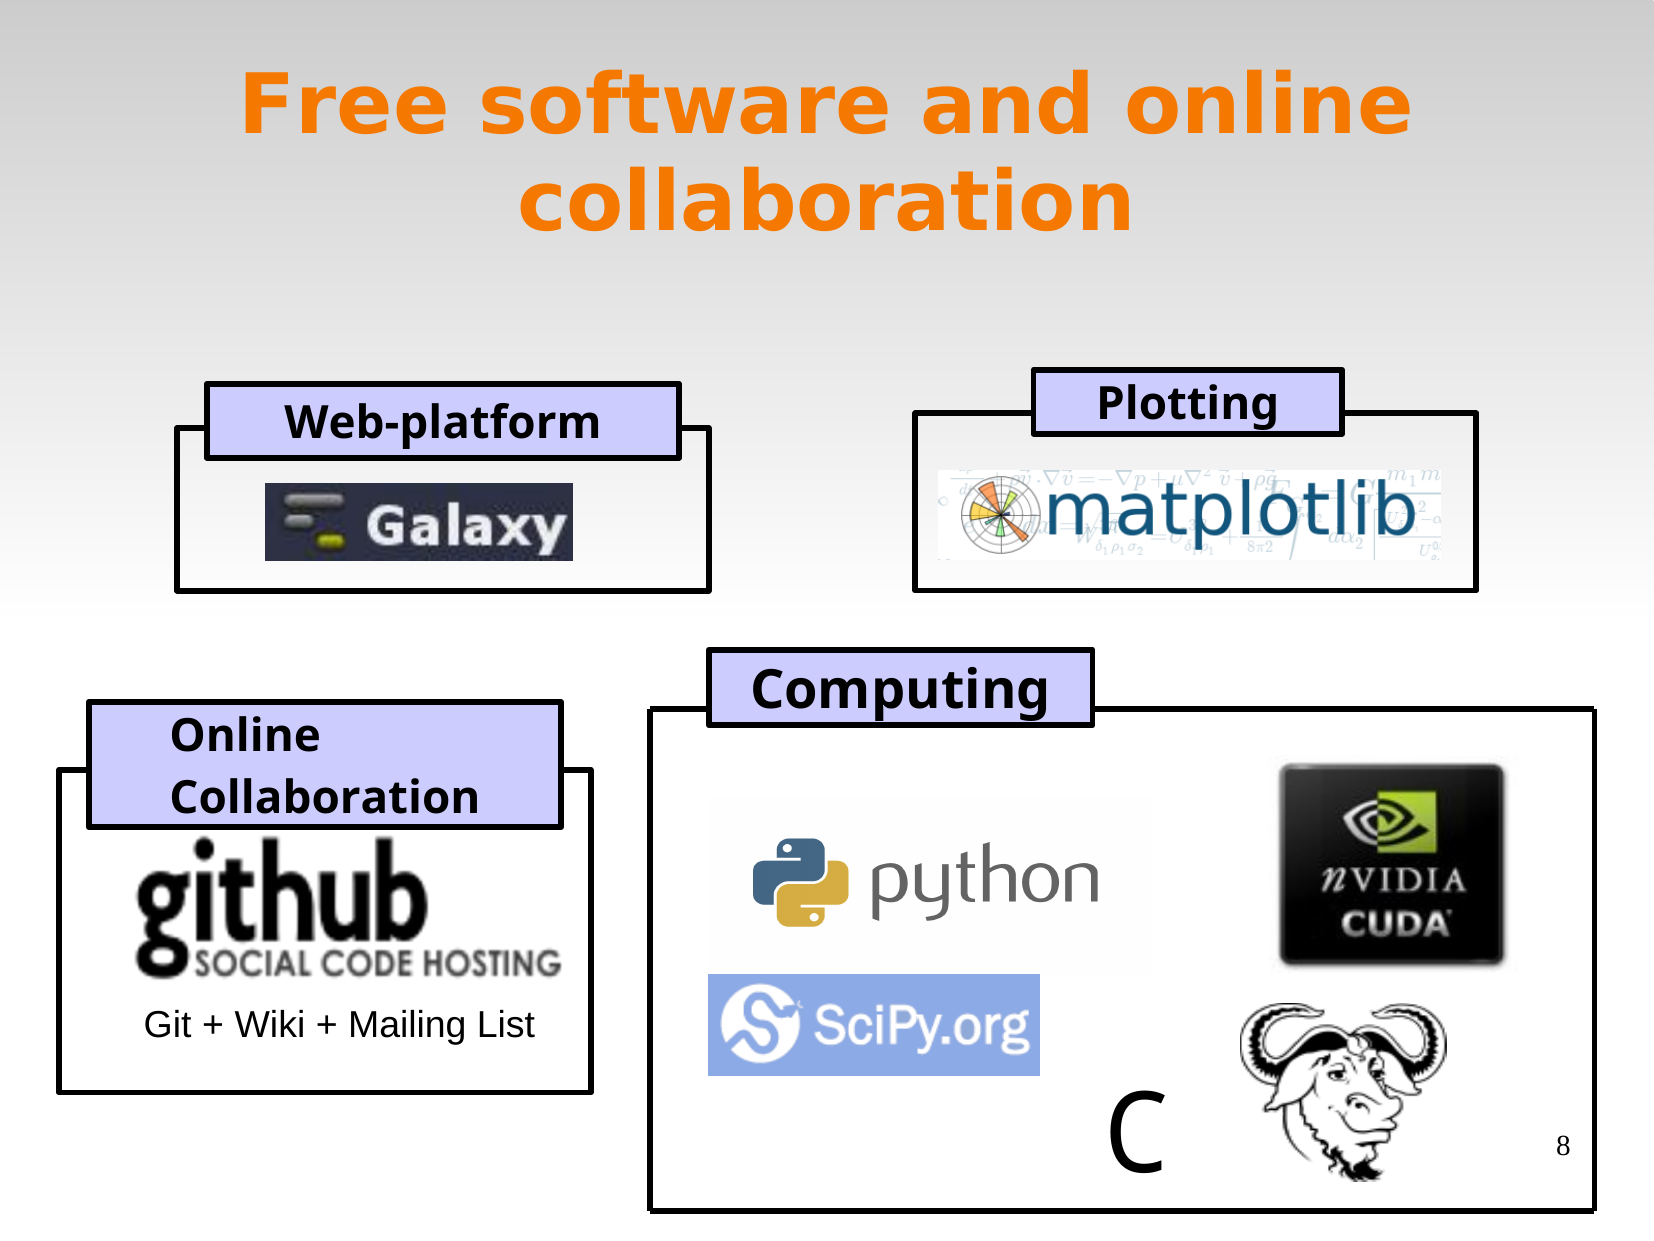

# Free software and online collaboration
Plotting
Web-platform
Computing
Online Collaboration
Git + Wiki + Mailing List
C
8